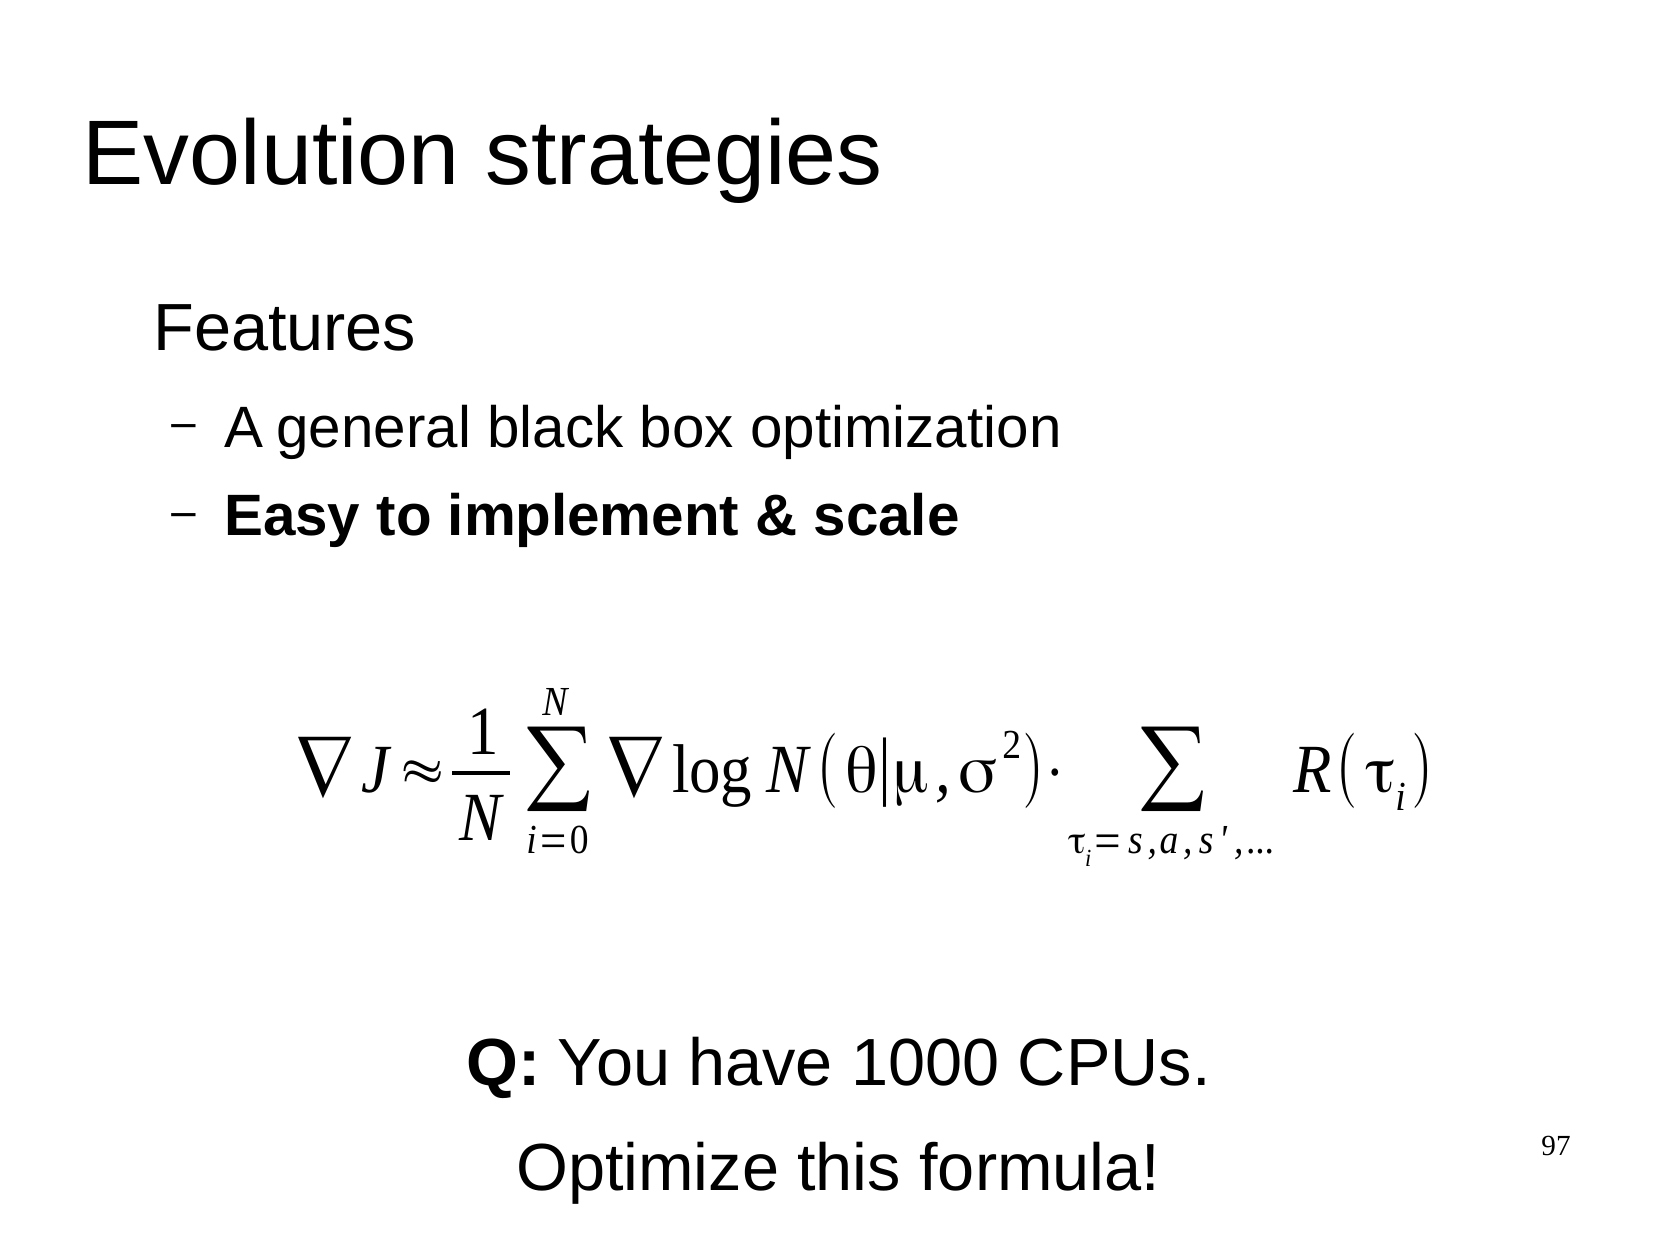

# Evolution strategies
Features
A general black box optimization
Easy to implement & scale
Q: You have 1000 CPUs.
Optimize this formula!
97